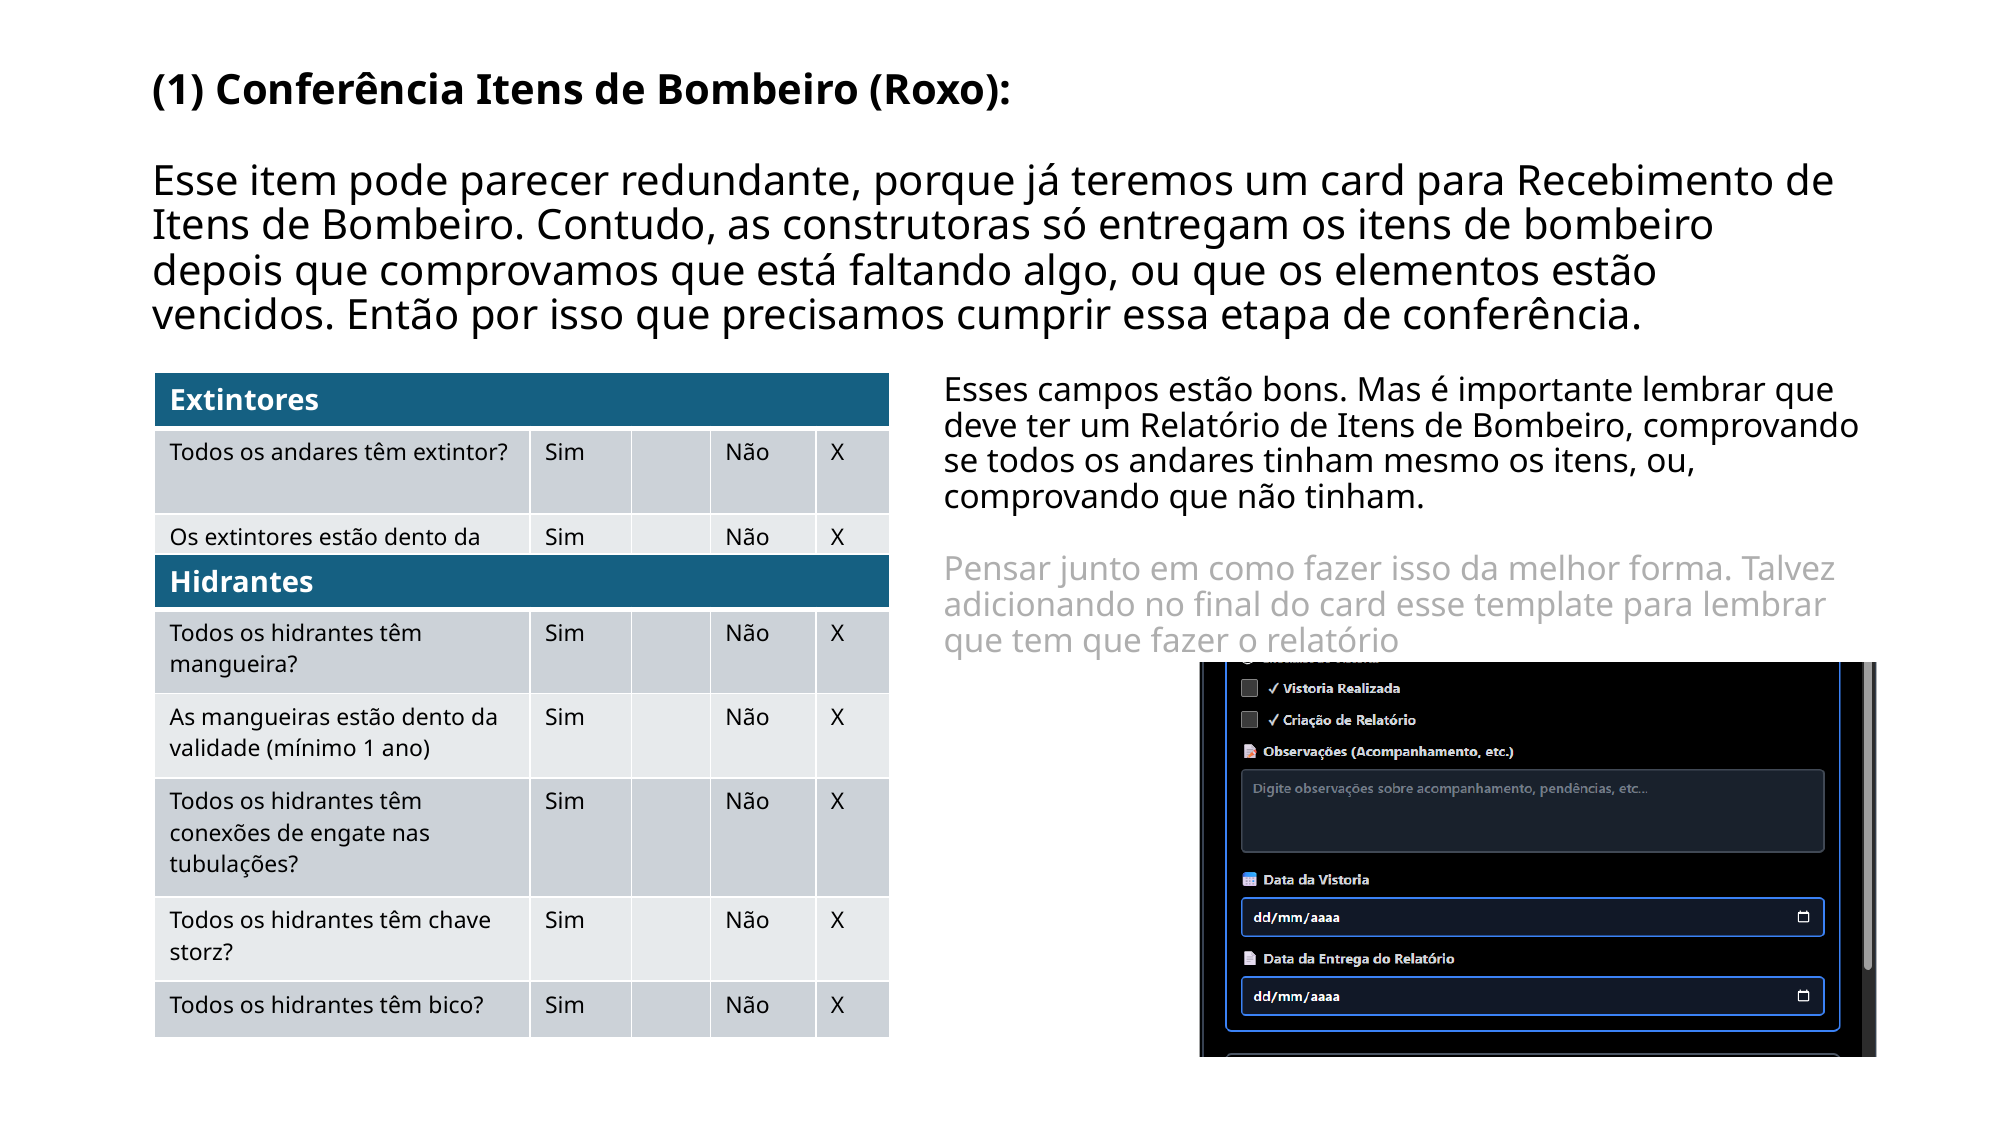

# (1) Conferência Itens de Bombeiro (Roxo): Esse item pode parecer redundante, porque já teremos um card para Recebimento de Itens de Bombeiro. Contudo, as construtoras só entregam os itens de bombeiro depois que comprovamos que está faltando algo, ou que os elementos estão vencidos. Então por isso que precisamos cumprir essa etapa de conferência.
| Extintores | | | | |
| --- | --- | --- | --- | --- |
| Todos os andares têm extintor? | Sim | | Não | X |
| Os extintores estão dento da validade (mínimo 1 ano) | Sim | | Não | X |
Esses campos estão bons. Mas é importante lembrar que deve ter um Relatório de Itens de Bombeiro, comprovando se todos os andares tinham mesmo os itens, ou, comprovando que não tinham.
Pensar junto em como fazer isso da melhor forma. Talvez adicionando no final do card esse template para lembrar que tem que fazer o relatório
| Hidrantes | | | | |
| --- | --- | --- | --- | --- |
| Todos os hidrantes têm mangueira? | Sim | | Não | X |
| As mangueiras estão dento da validade (mínimo 1 ano) | Sim | | Não | X |
| Todos os hidrantes têm conexões de engate nas tubulações? | Sim | | Não | X |
| Todos os hidrantes têm chave storz? | Sim | | Não | X |
| Todos os hidrantes têm bico? | Sim | | Não | X |